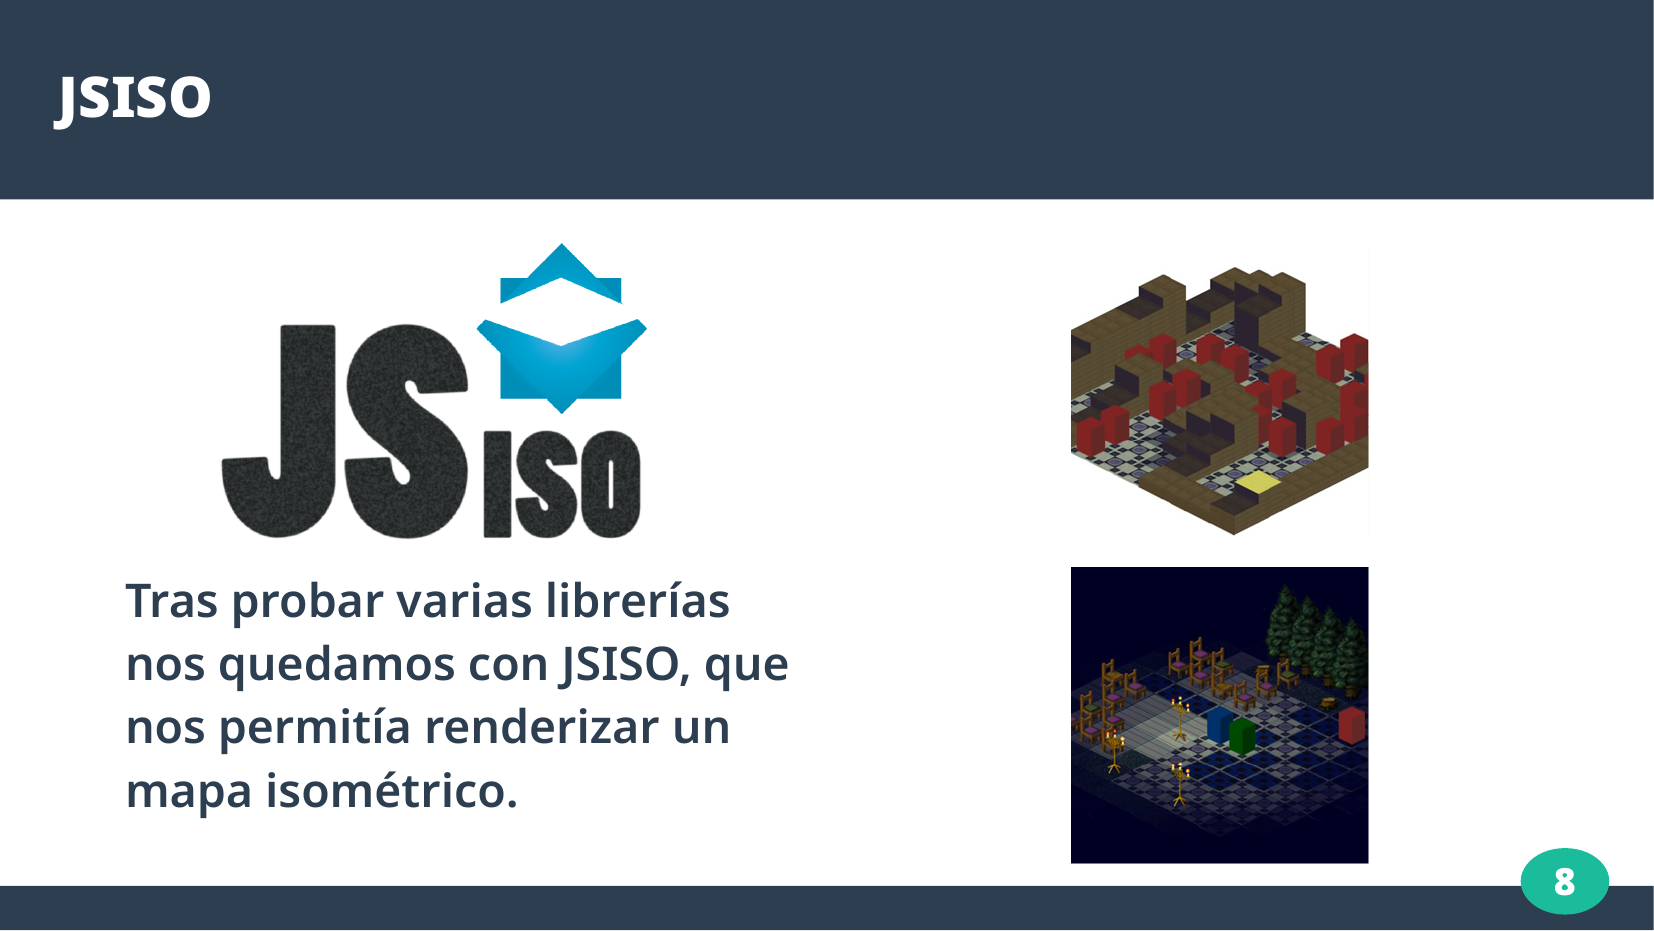

# JSISO
Tras probar varias librerías nos quedamos con JSISO, que nos permitía renderizar un mapa isométrico.
8